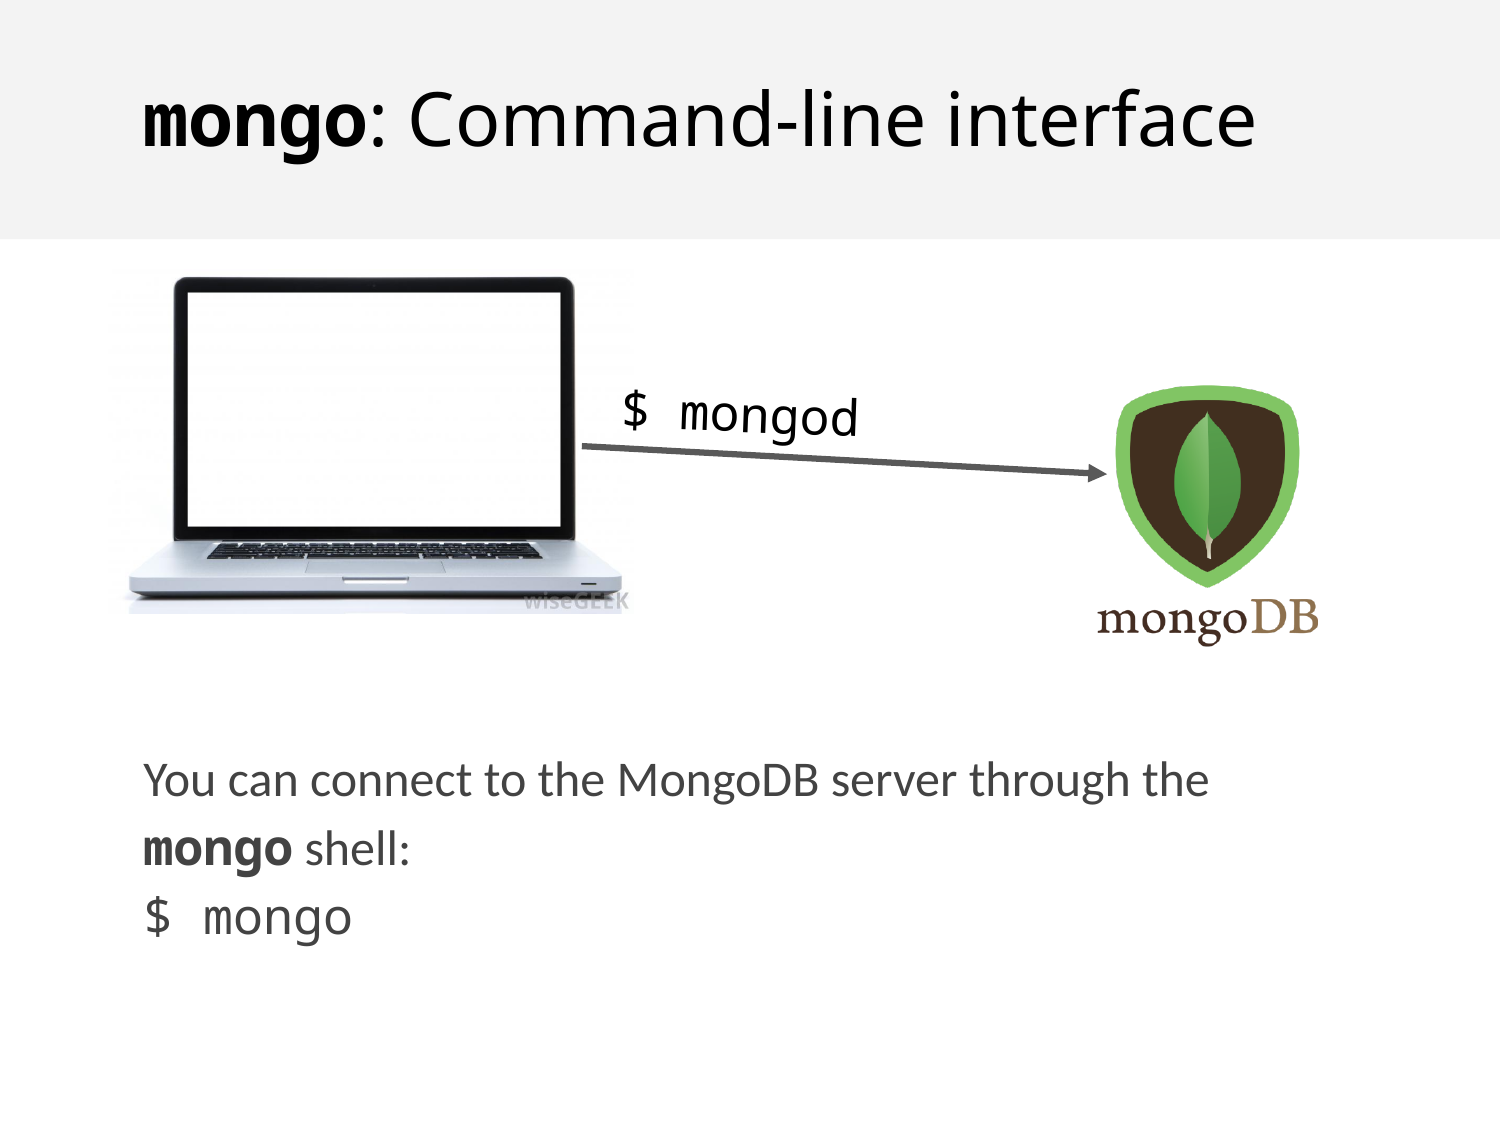

# mongo: Command-line interface
$ mongod
You can connect to the MongoDB server through the mongo shell:
$ mongo